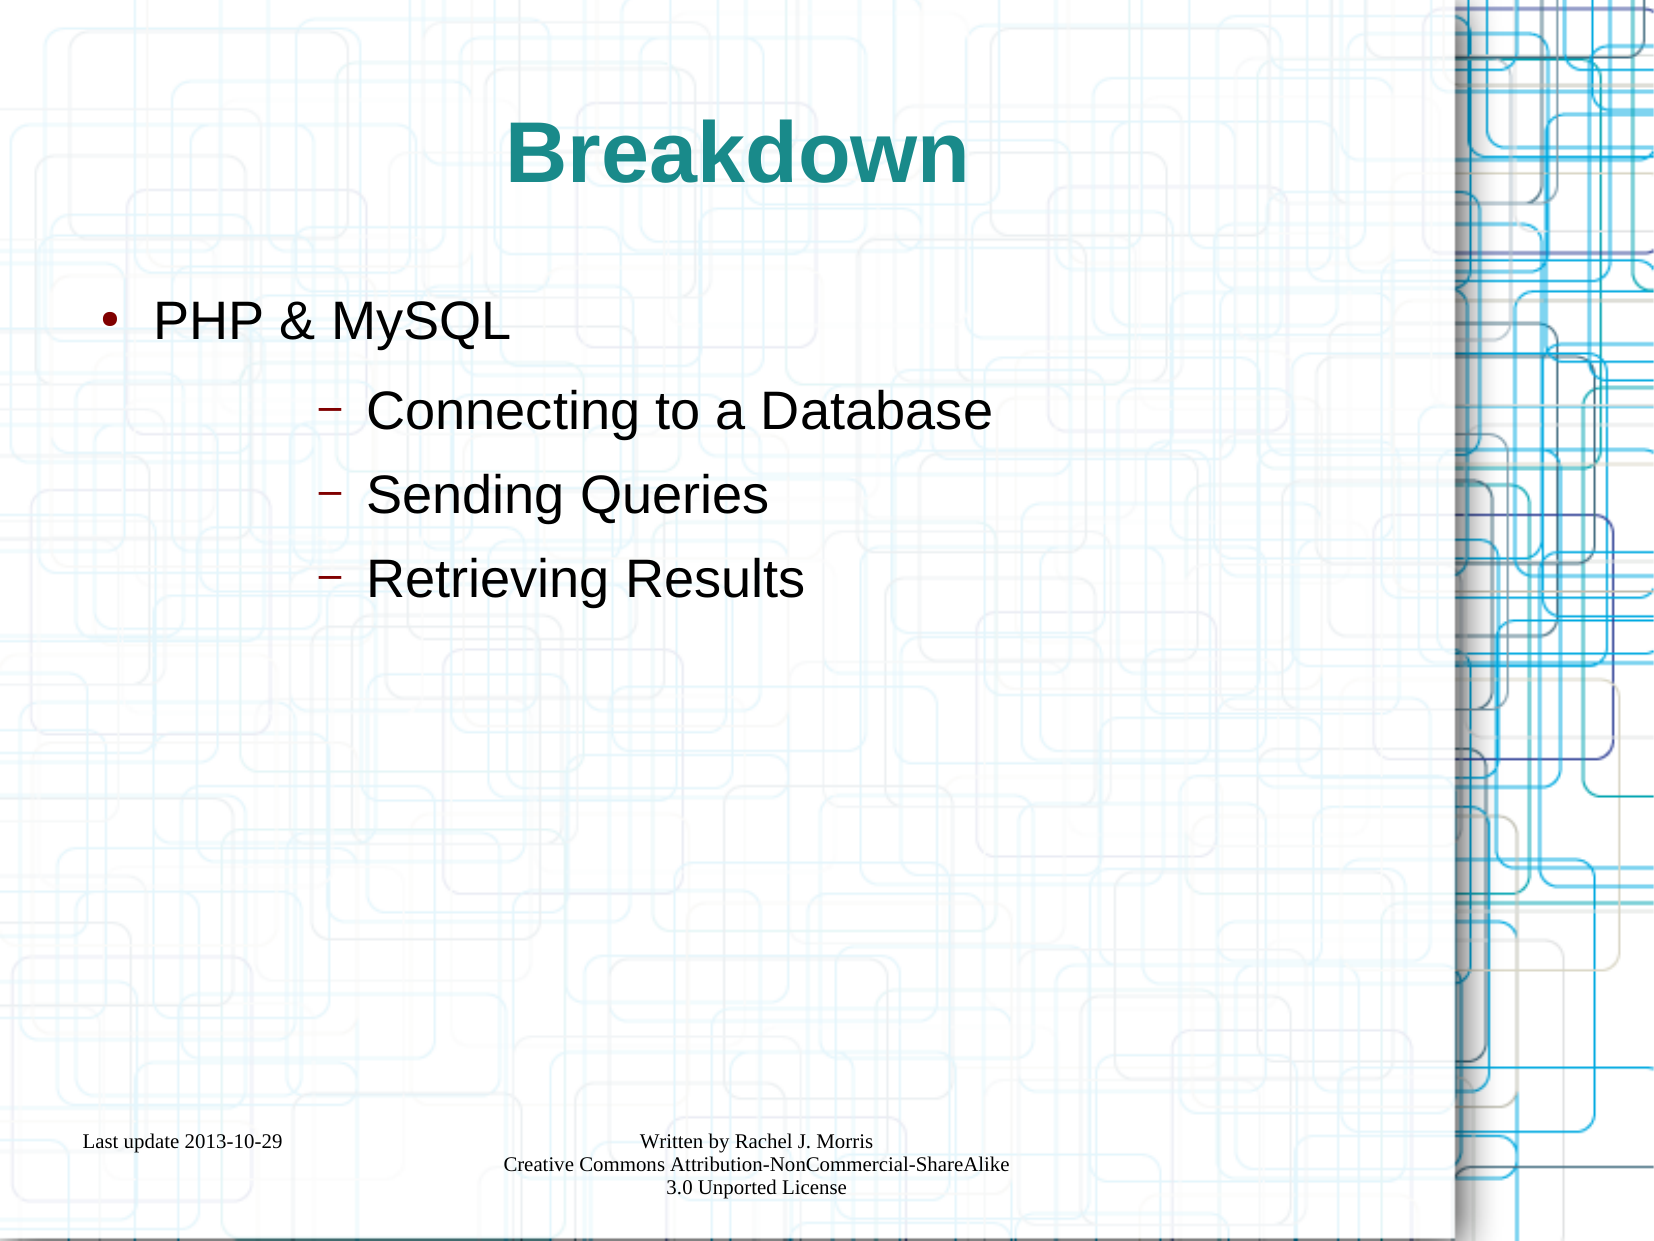

# Breakdown
PHP & MySQL
Connecting to a Database
Sending Queries
Retrieving Results